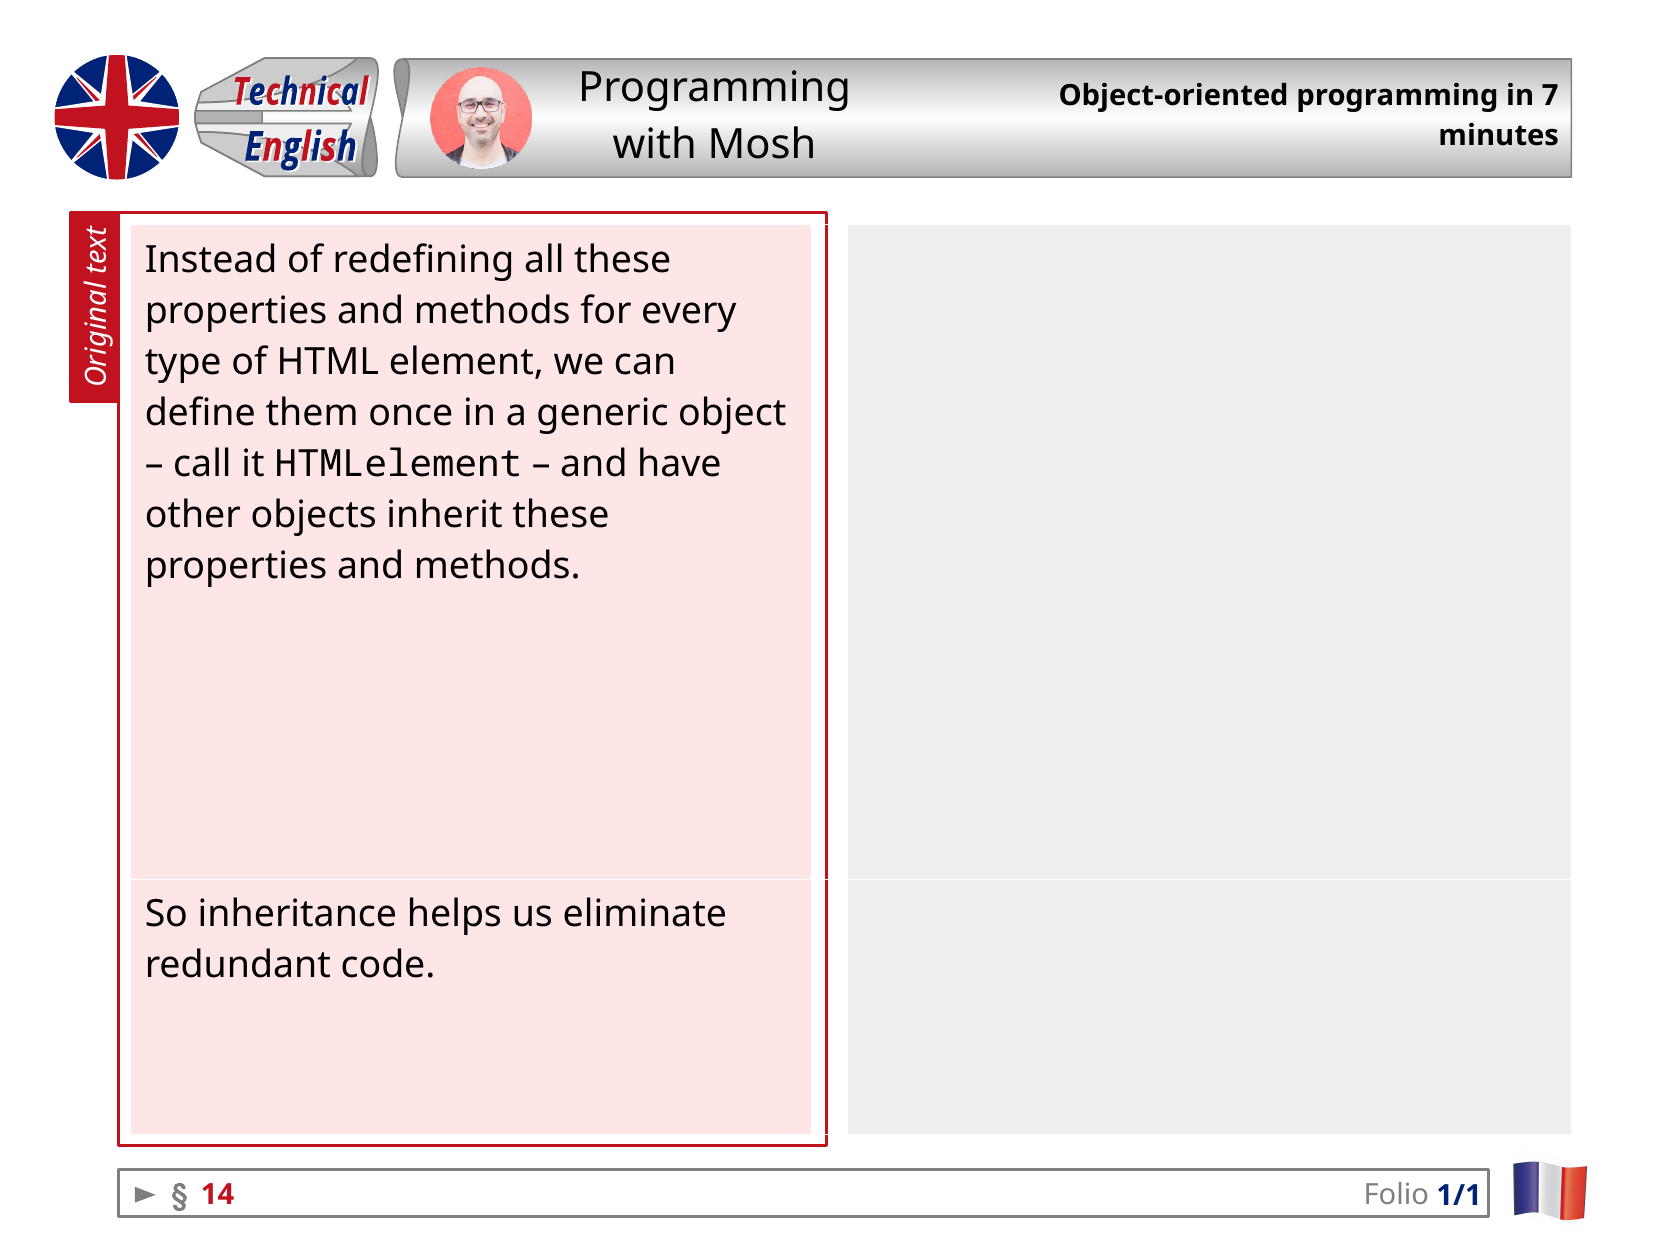

#
| Instead of redefining all these properties and methods for every type of HTML element, we can define them once in a generic object – call it HTMLelement – and have other objects inherit these properties and methods. | | |
| --- | --- | --- |
| So inheritance helps us eliminate redundant code. | | |
14
1/1